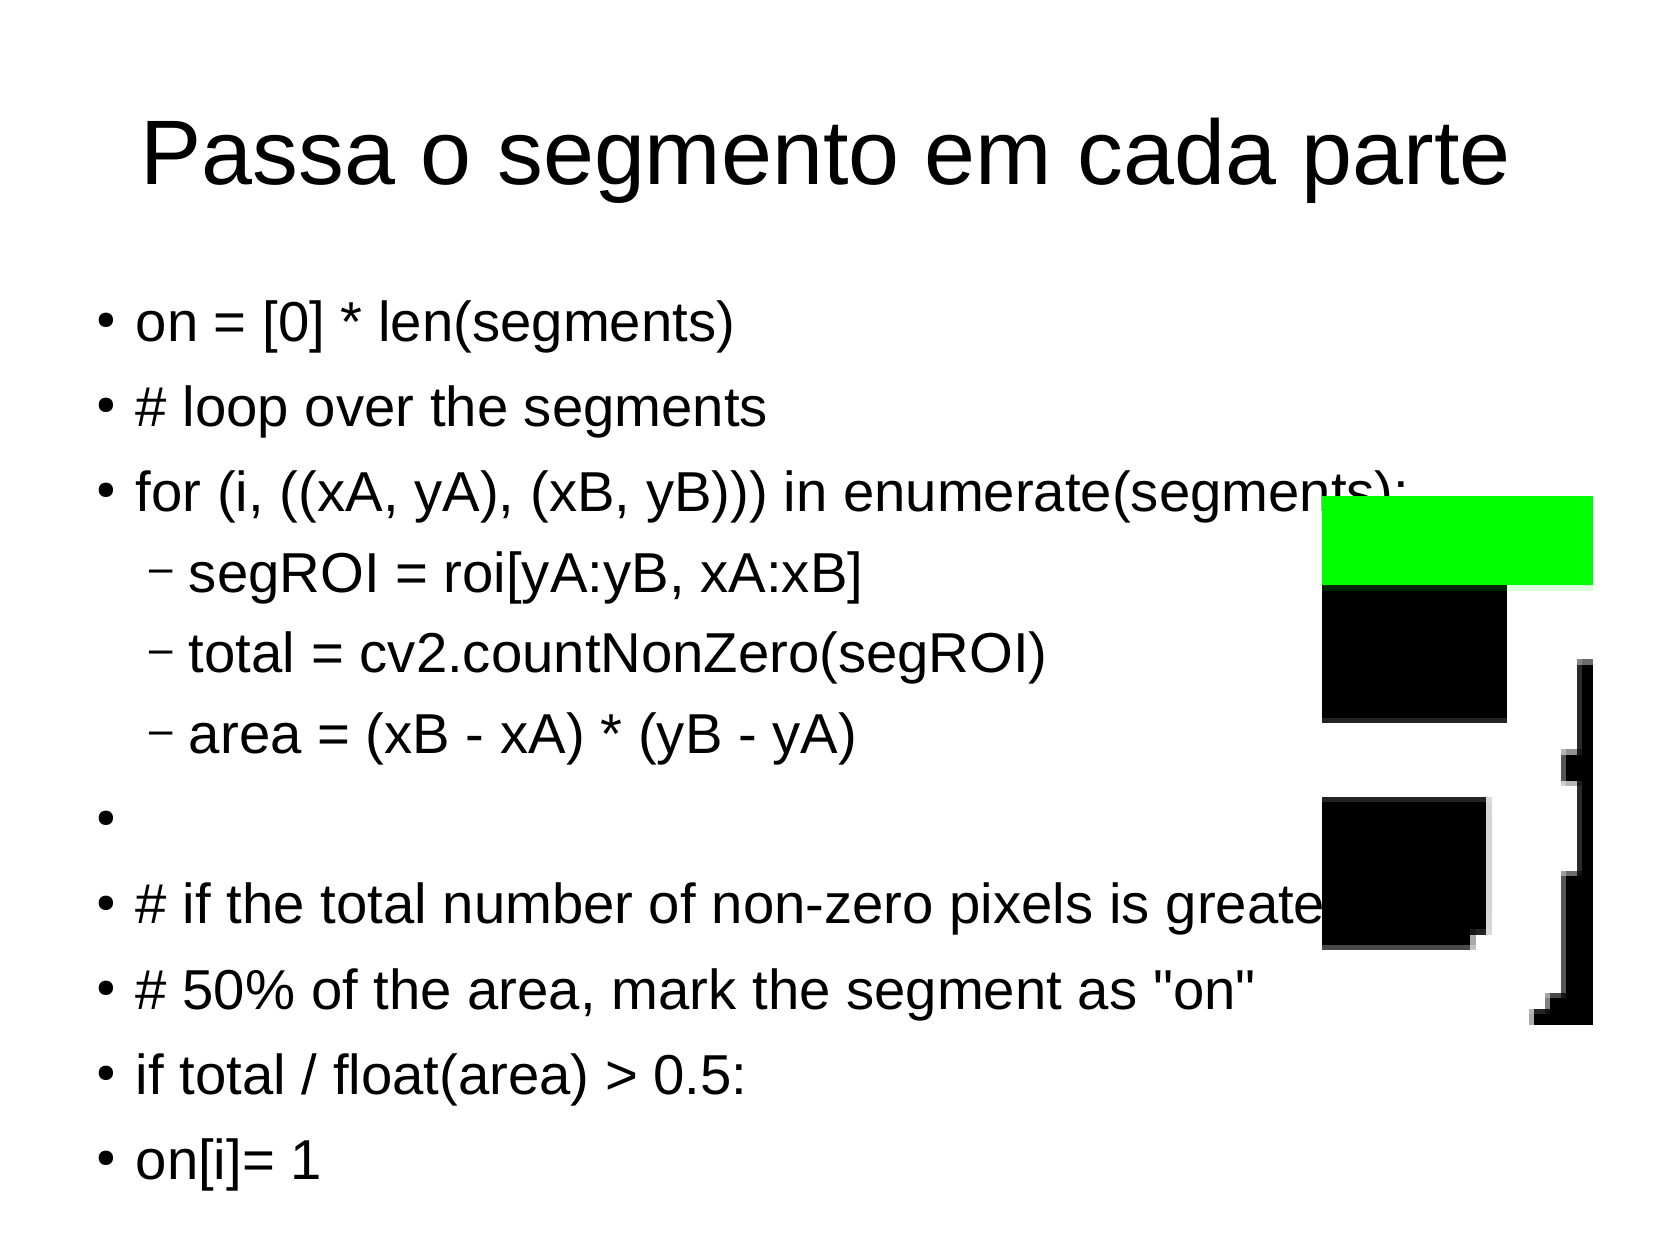

# Passa o segmento em cada parte
on = [0] * len(segments)
# loop over the segments
for (i, ((xA, yA), (xB, yB))) in enumerate(segments):
segROI = roi[yA:yB, xA:xB]
total = cv2.countNonZero(segROI)
area = (xB - xA) * (yB - yA)
# if the total number of non-zero pixels is greater than
# 50% of the area, mark the segment as "on"
if total / float(area) > 0.5:
on[i]= 1